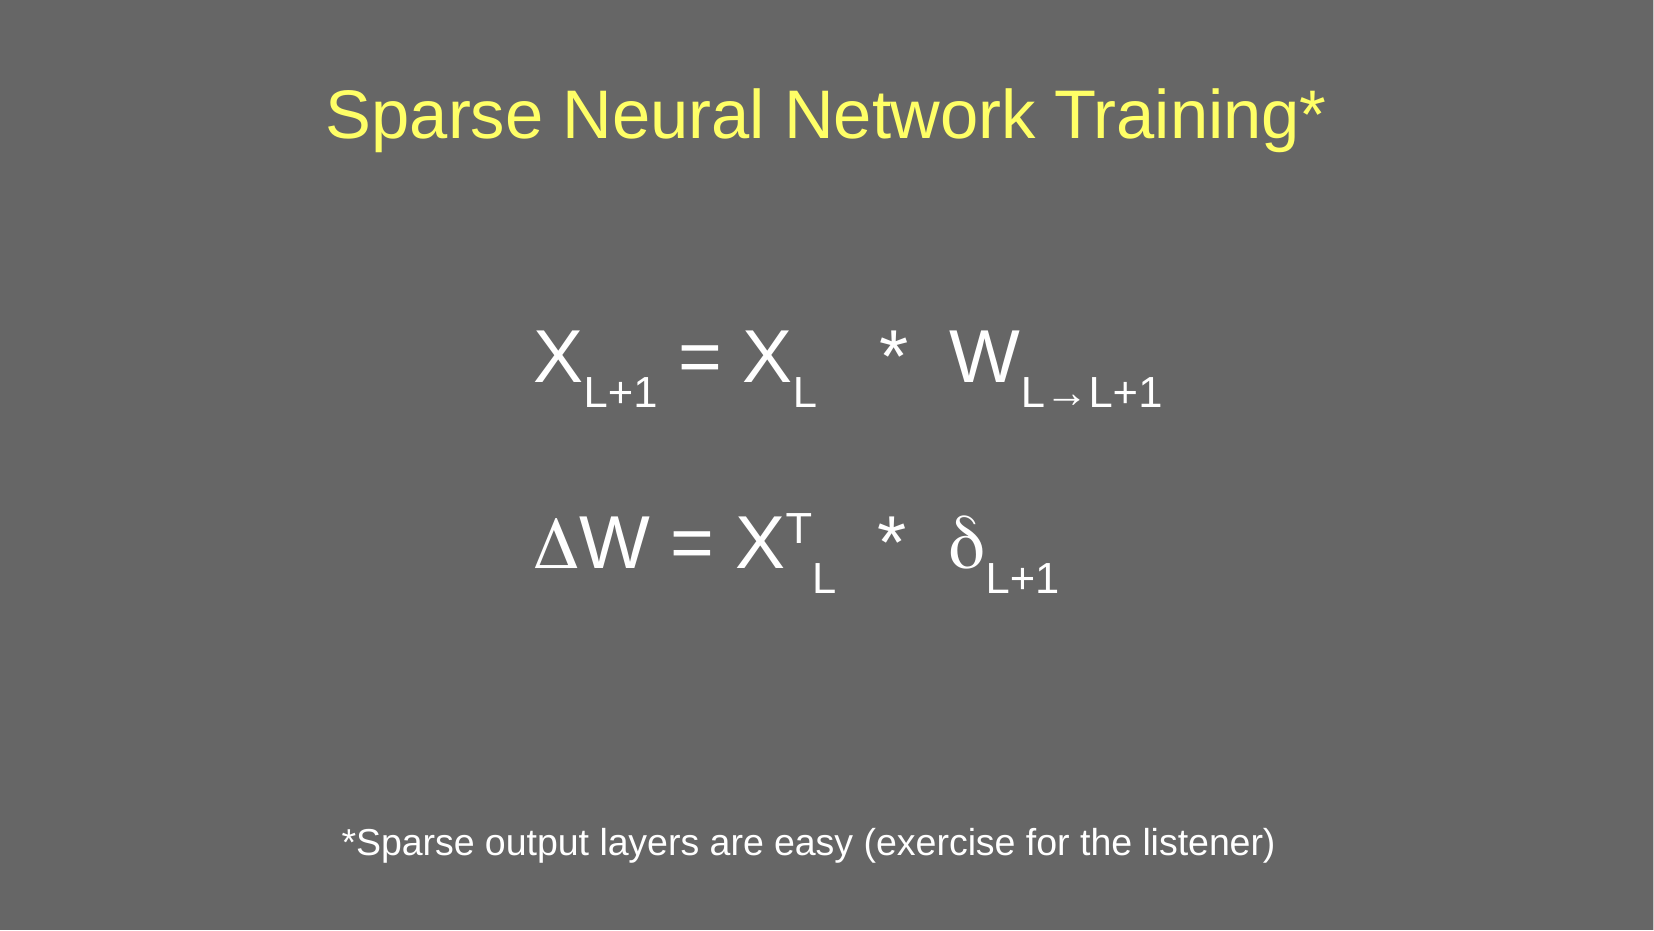

# Sparse Neural Network Training*
XL+1 = XL * WL→L+1
DW = XTL * dL+1
*Sparse output layers are easy (exercise for the listener)